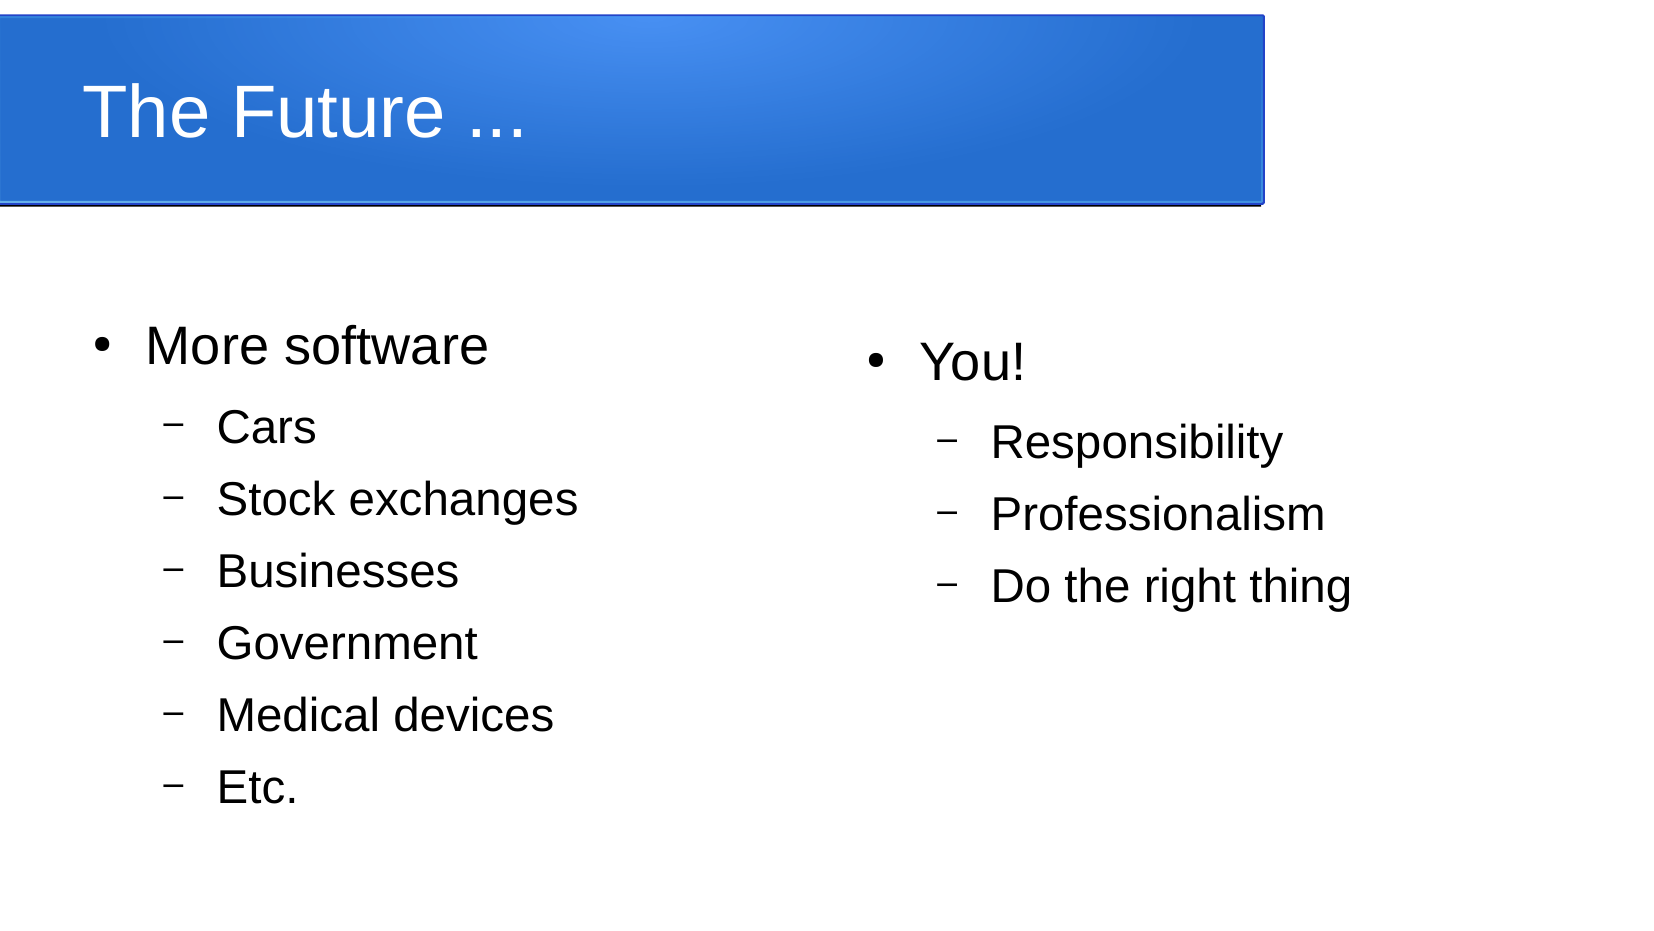

# The Future ...
More software
Cars
Stock exchanges
Businesses
Government
Medical devices
Etc.
You!
Responsibility
Professionalism
Do the right thing